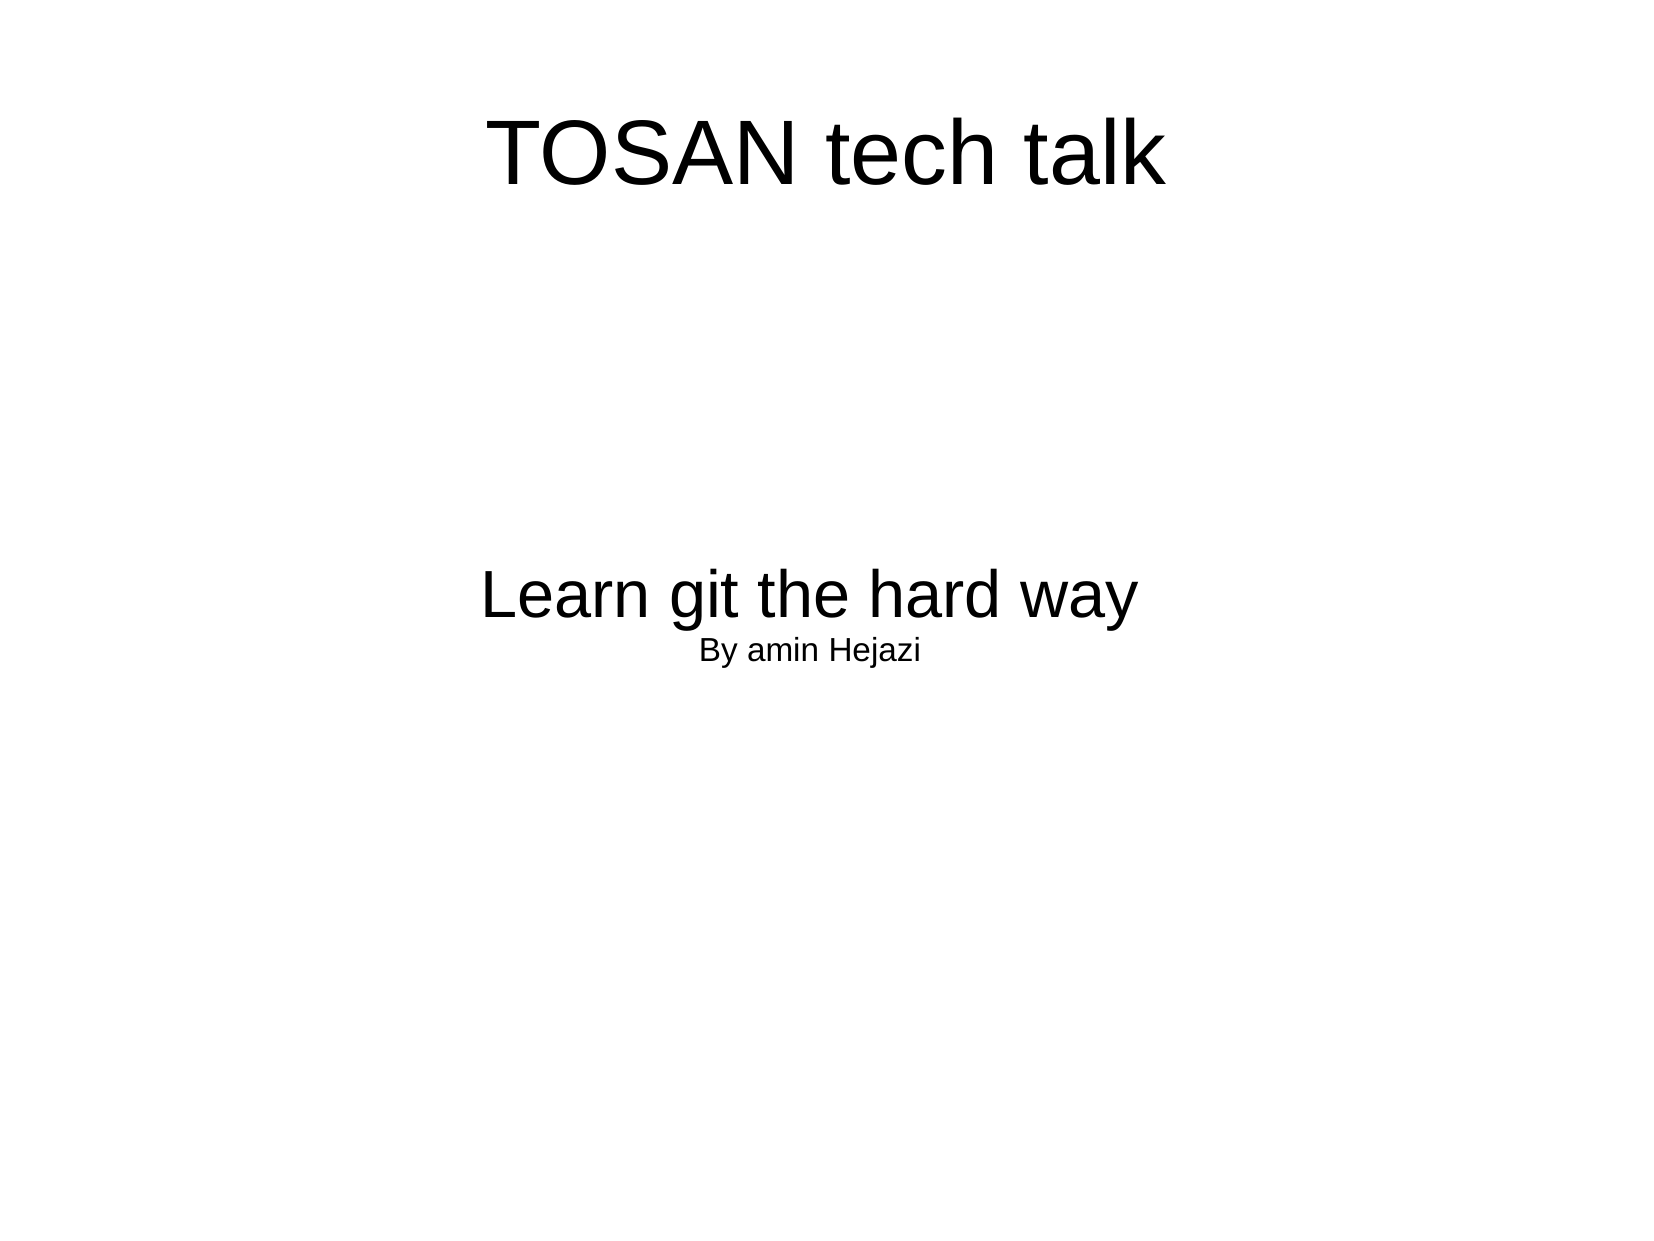

# TOSAN tech talk
Learn git the hard way
By amin Hejazi